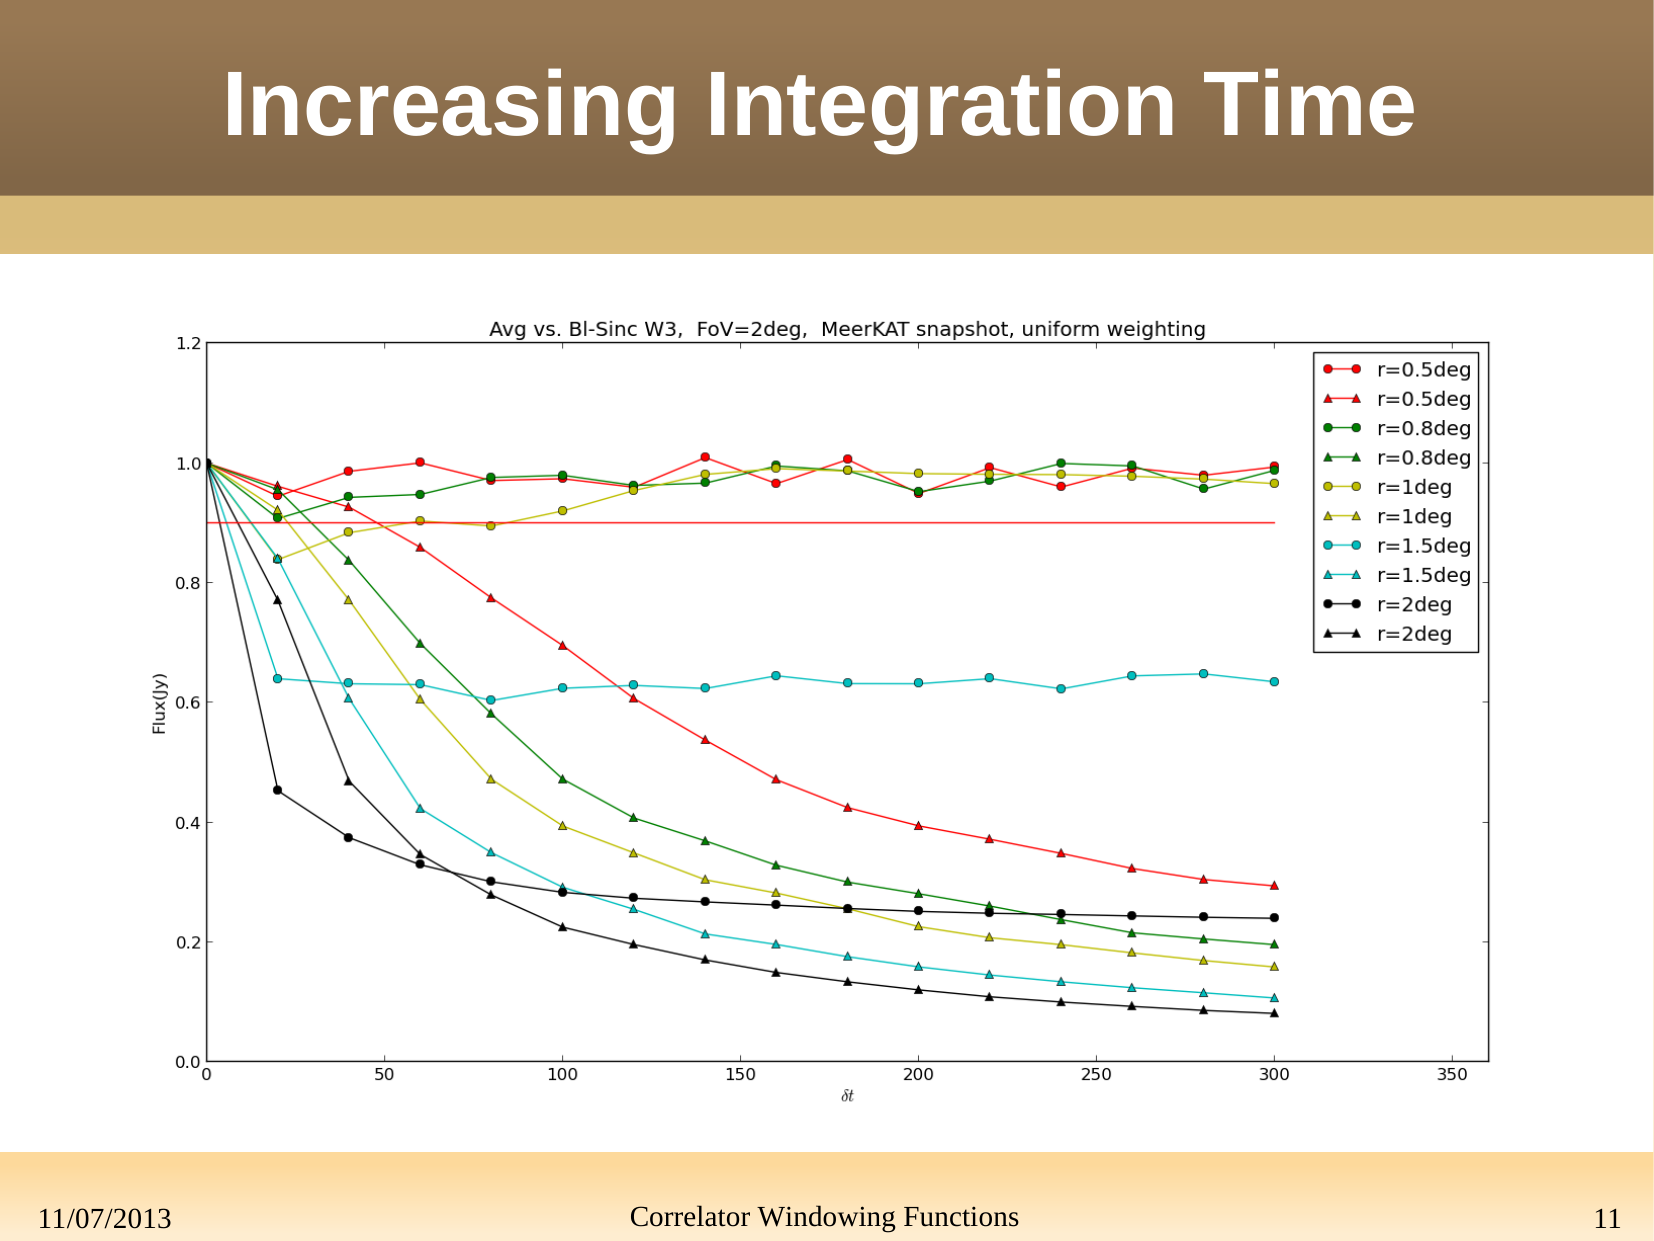

# Increasing Integration Time
Correlator Windowing Functions
11/07/2013
11